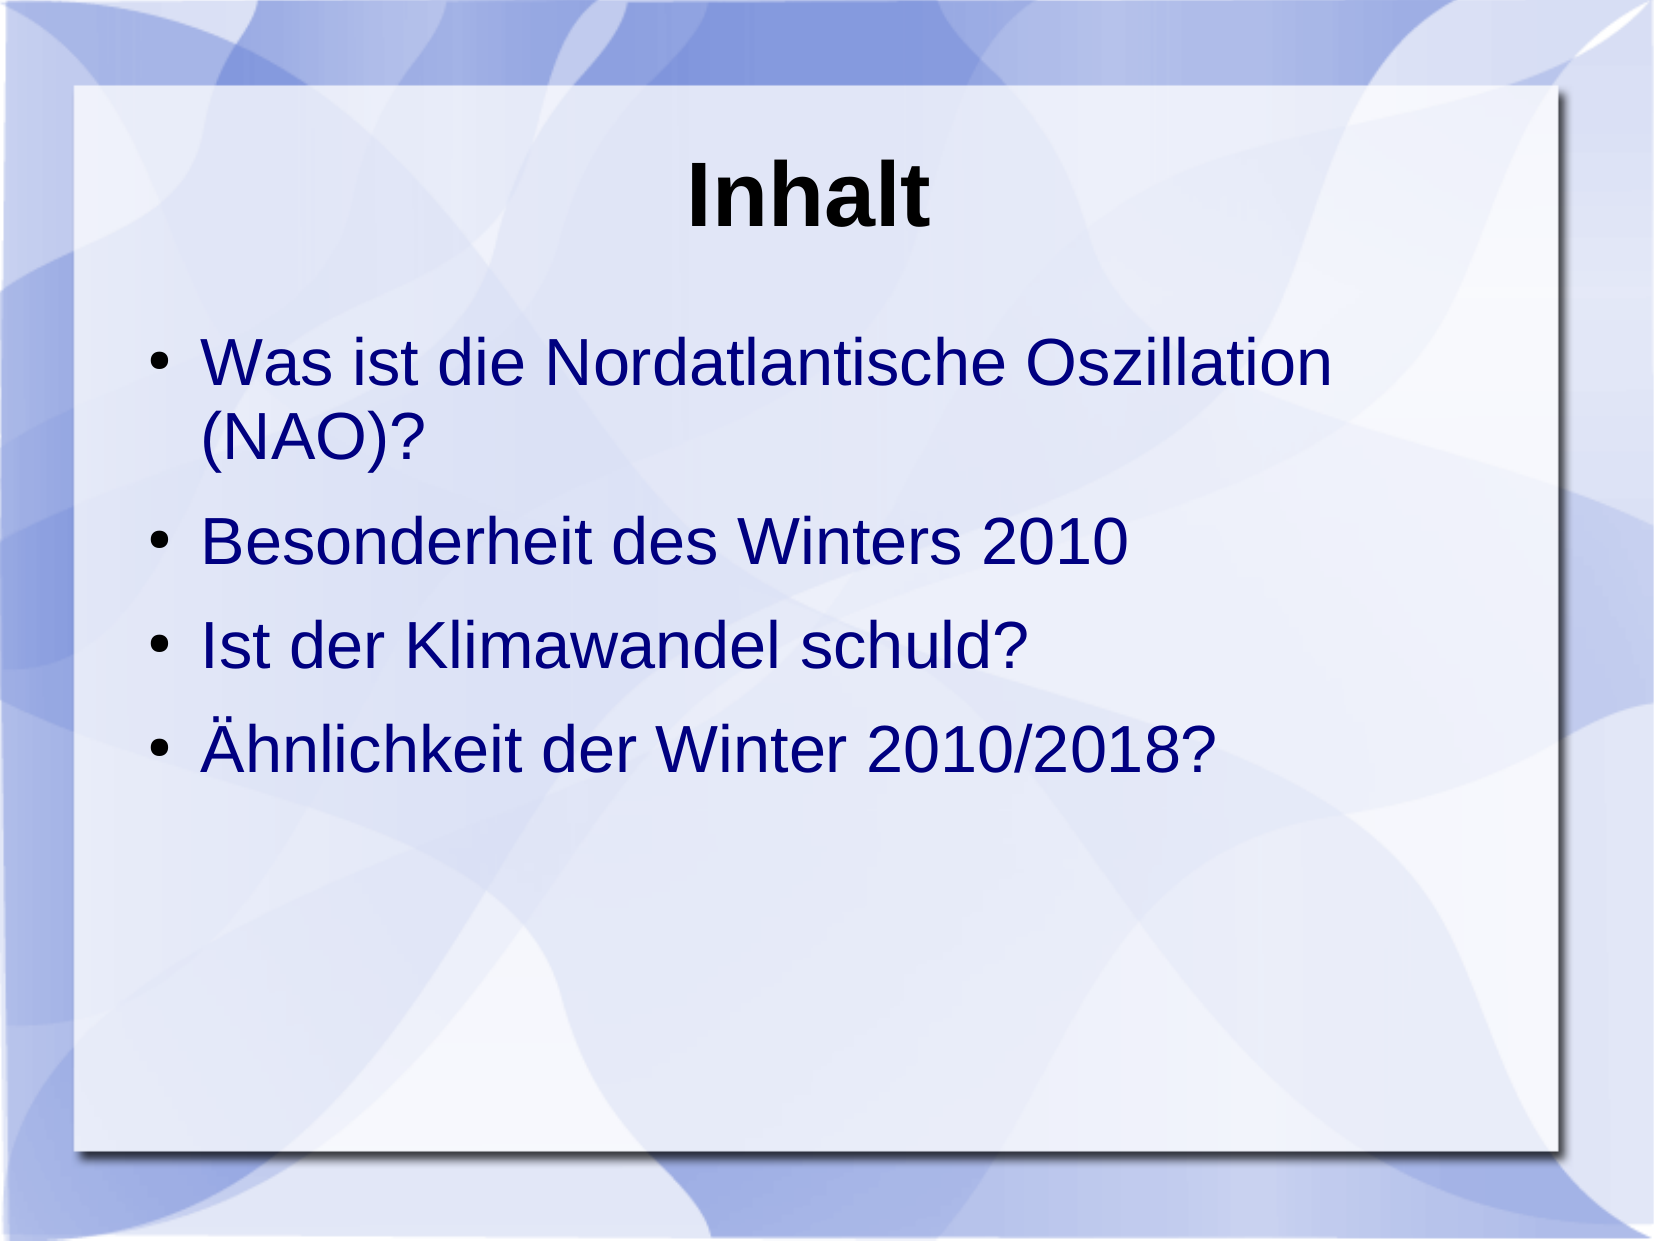

# Inhalt
Was ist die Nordatlantische Oszillation (NAO)?
Besonderheit des Winters 2010
Ist der Klimawandel schuld?
Ähnlichkeit der Winter 2010/2018?